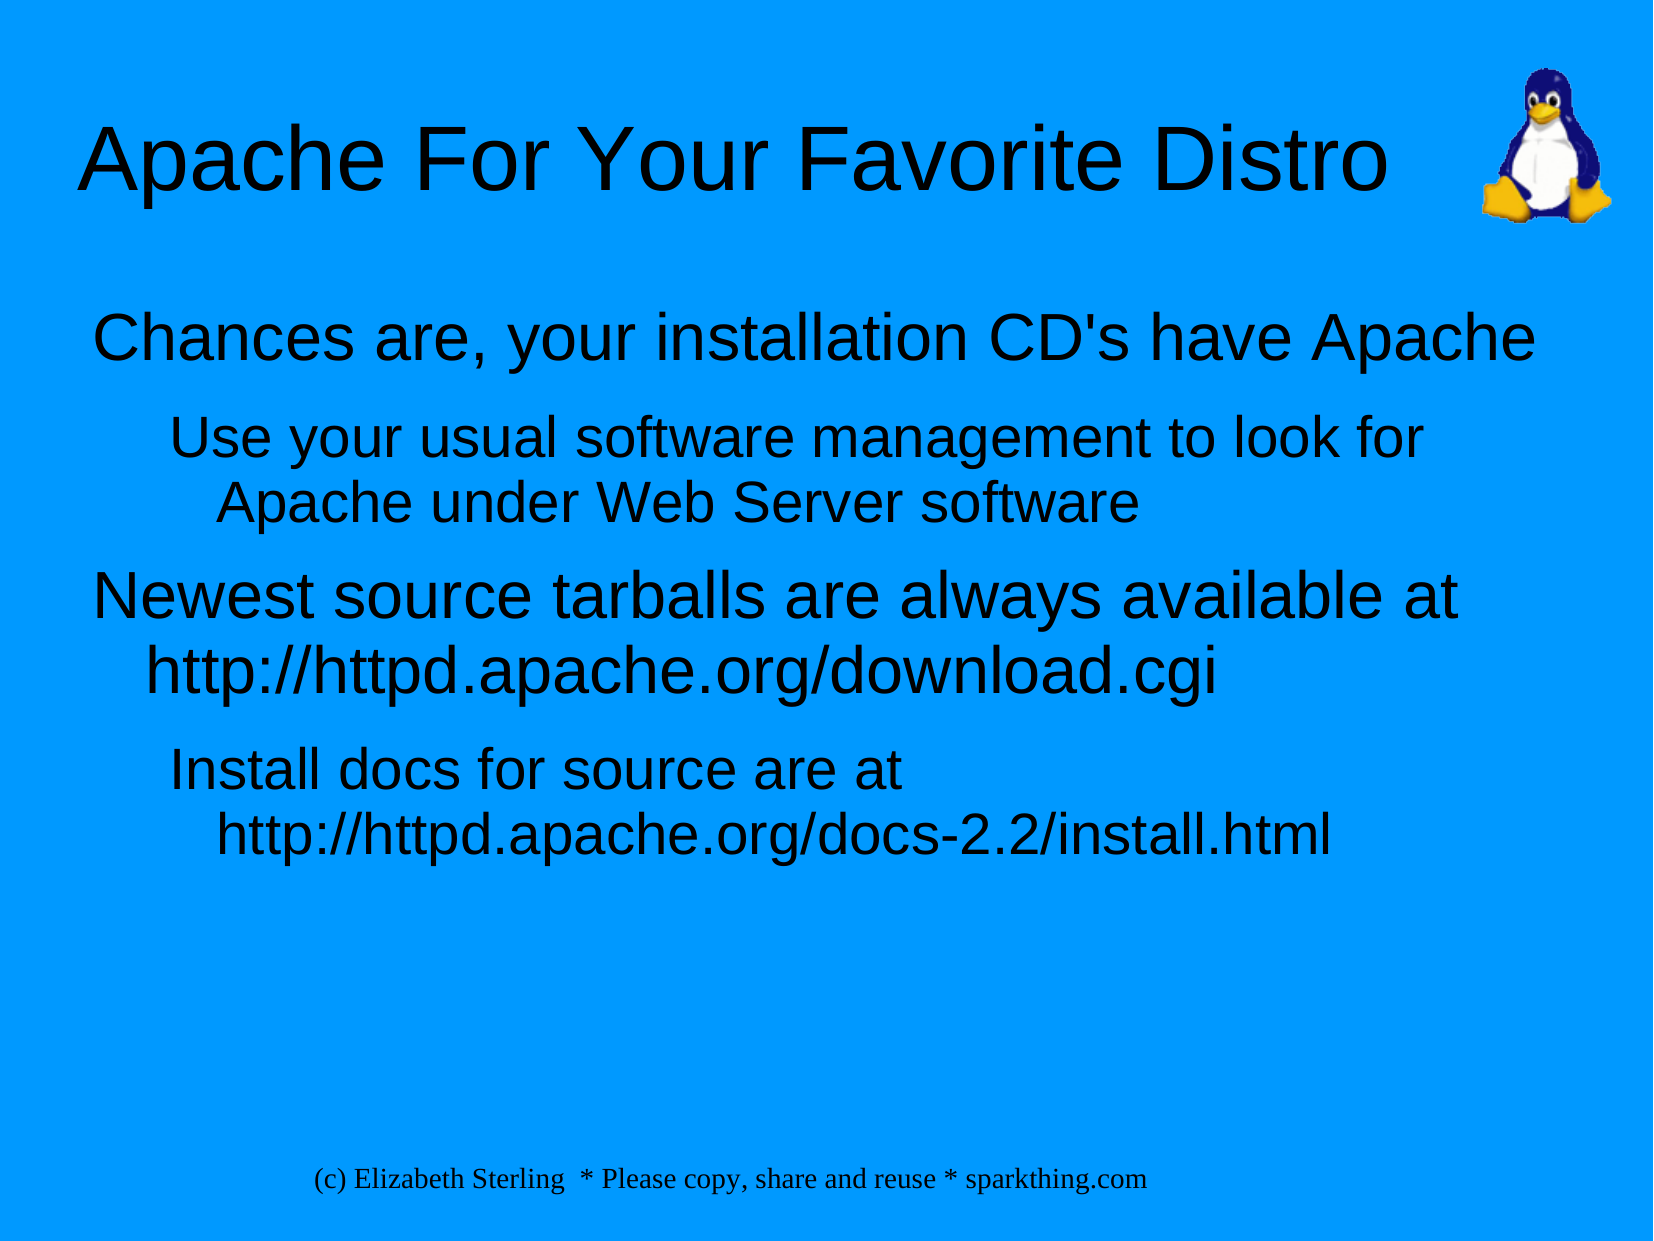

# Apache For Your Favorite Distro
Chances are, your installation CD's have Apache
Use your usual software management to look for Apache under Web Server software
Newest source tarballs are always available at
http://httpd.apache.org/download.cgi
Install docs for source are at
http://httpd.apache.org/docs-2.2/install.html
(c) Elizabeth Sterling * Please copy, share and reuse * sparkthing.com